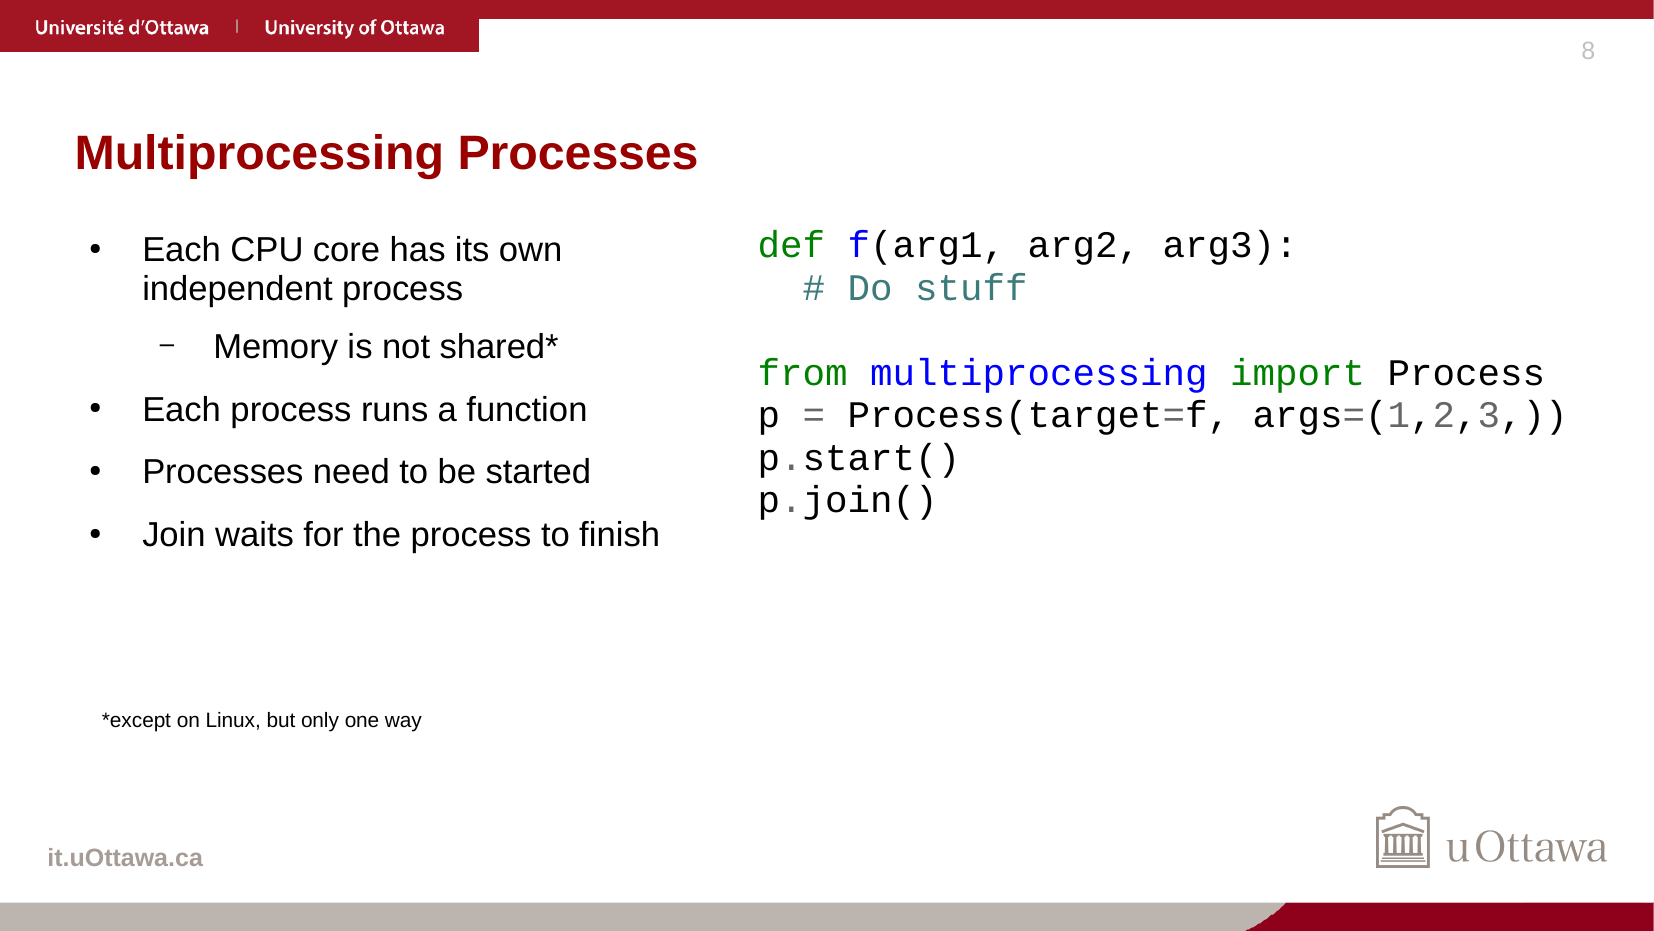

# Multiprocessing Processes
def f(arg1, arg2, arg3):
 # Do stuff
from multiprocessing import Process
p = Process(target=f, args=(1,2,3,))
p.start()
p.join()
Each CPU core has its own independent process
Memory is not shared*
Each process runs a function
Processes need to be started
Join waits for the process to finish
*except on Linux, but only one way